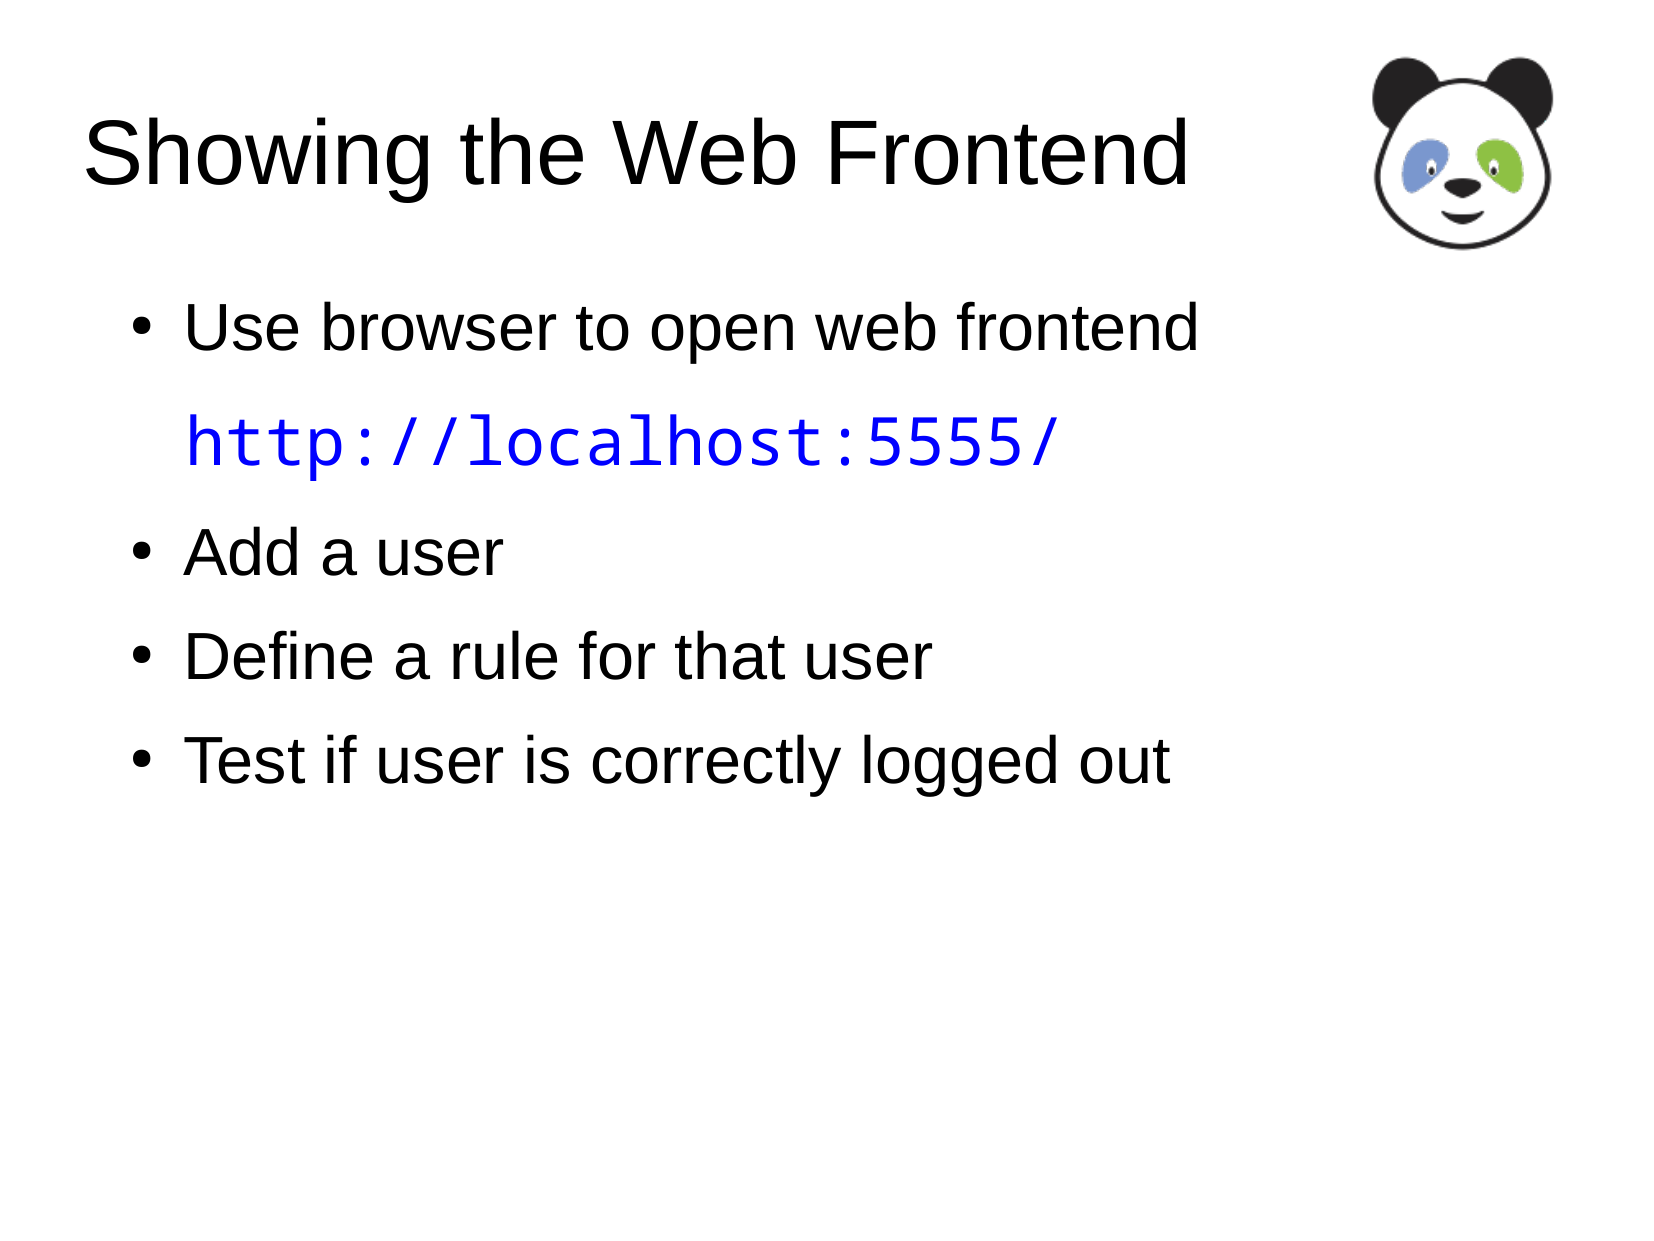

# Showing the Web Frontend
Use browser to open web frontend
http://localhost:5555/
Add a user
Define a rule for that user
Test if user is correctly logged out